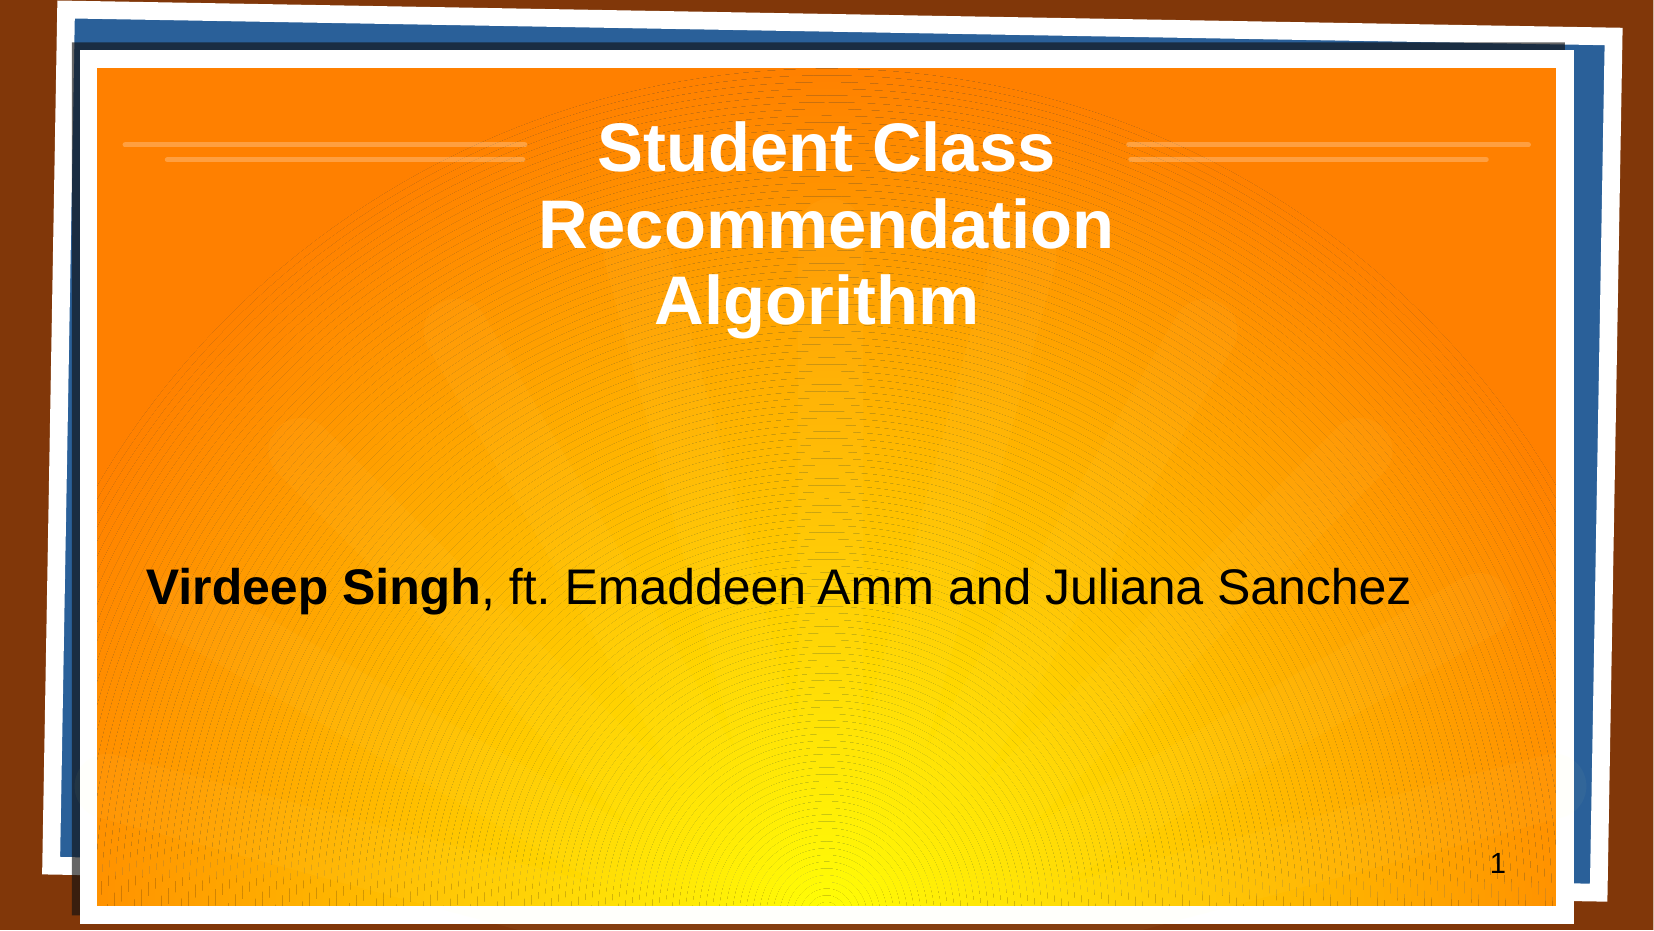

# Student Class Recommendation Algorithm
Virdeep Singh, ft. Emaddeen Amm and Juliana Sanchez
1